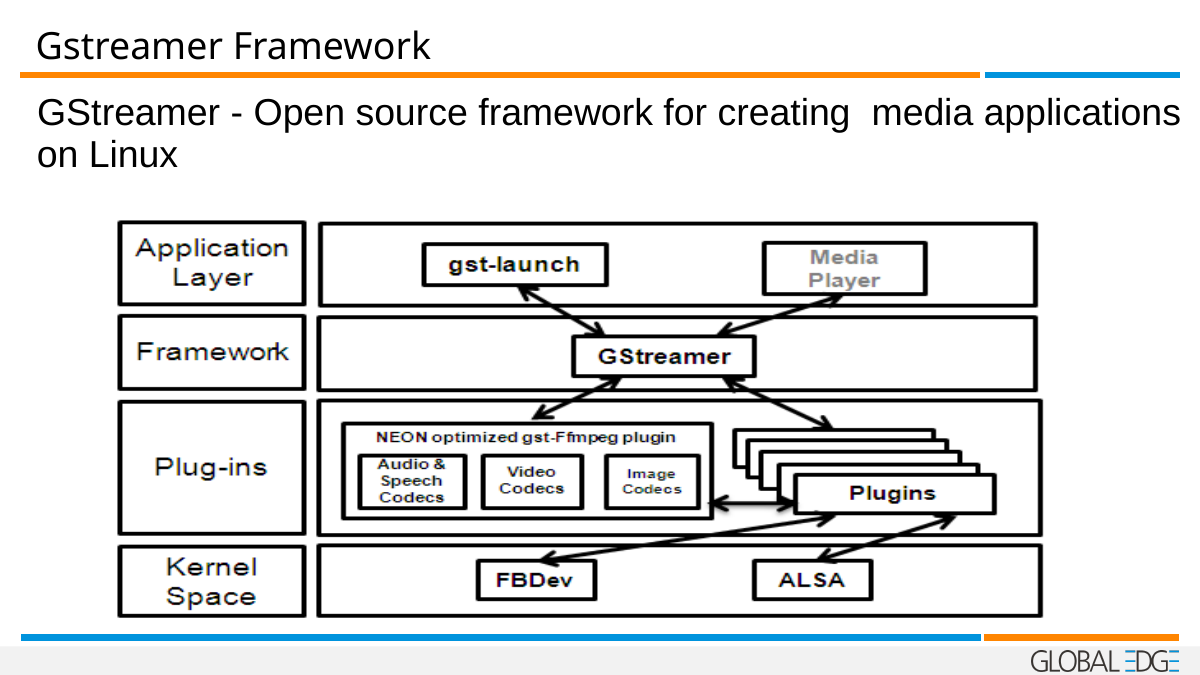

# Gstreamer Framework
 GStreamer - Open source framework for creating media applications on Linux